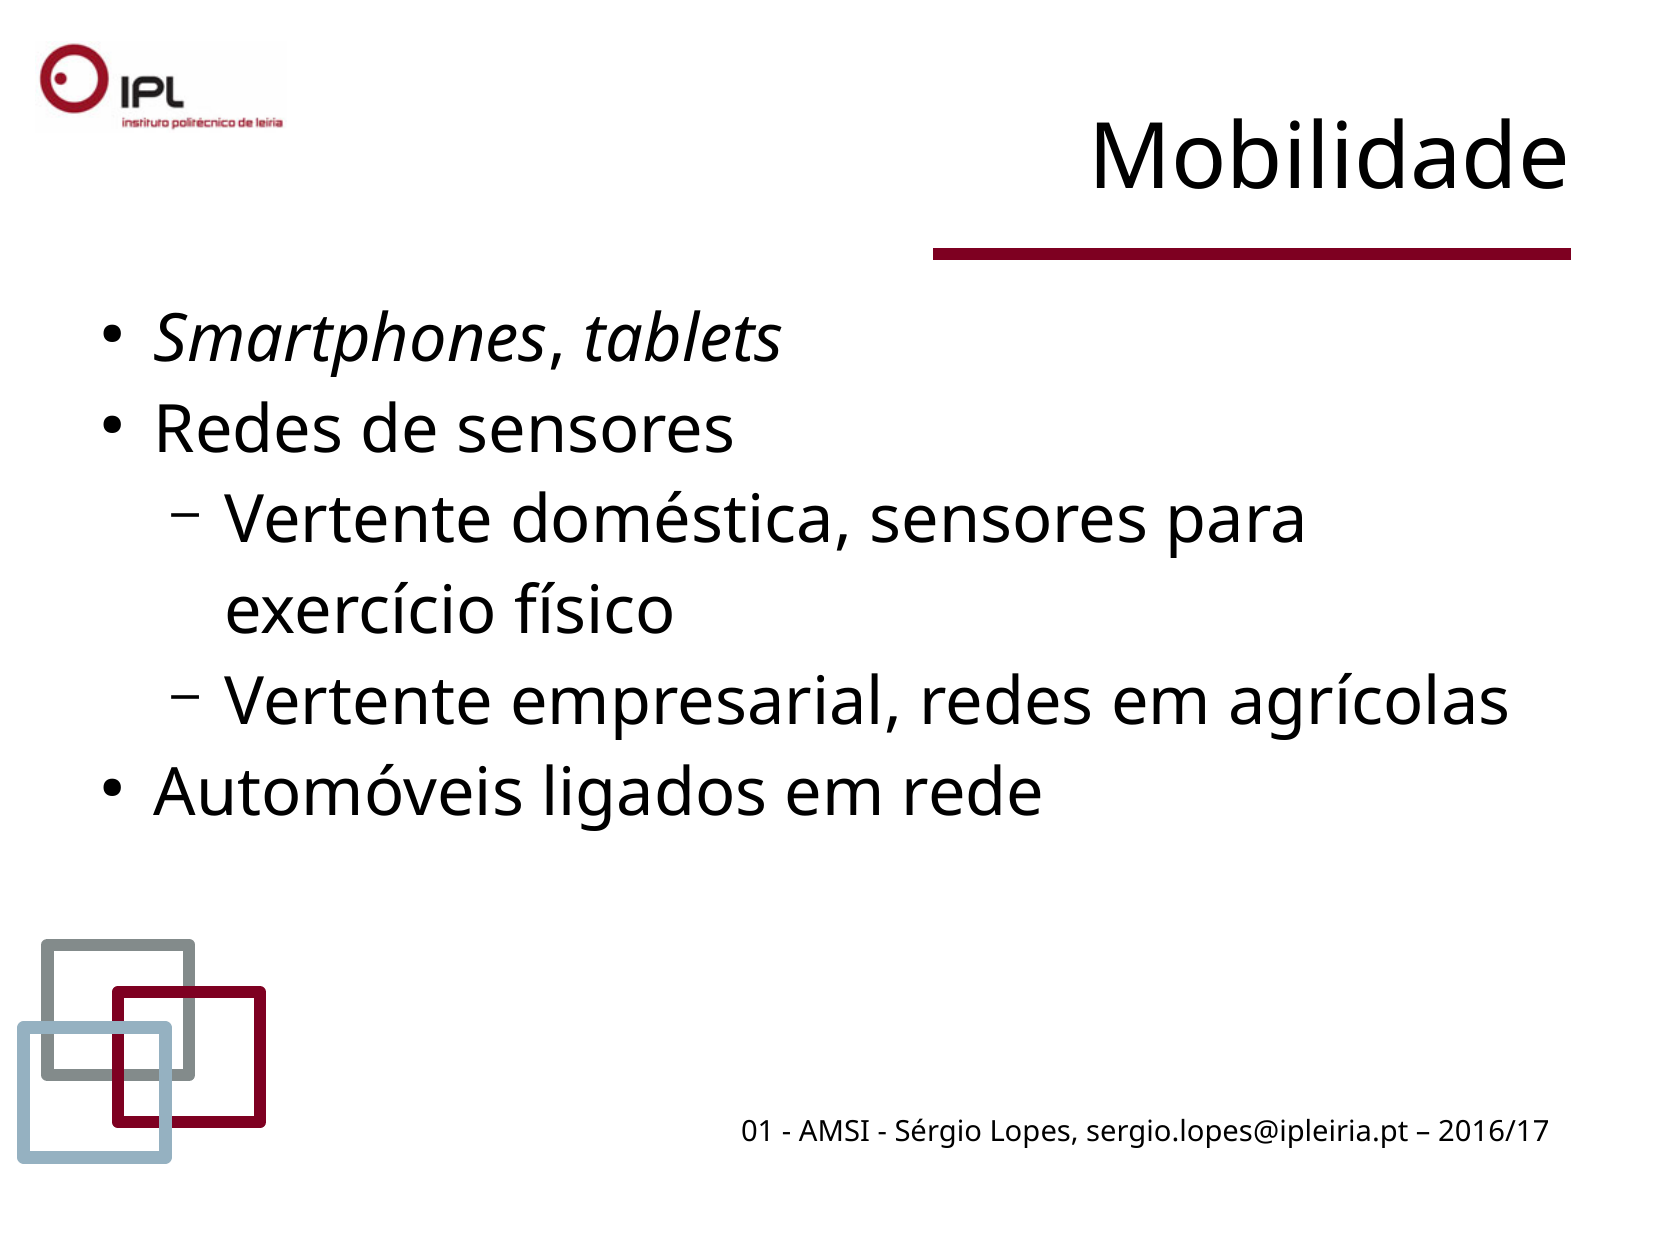

# Mobilidade
Smartphones, tablets
Redes de sensores
Vertente doméstica, sensores para exercício físico
Vertente empresarial, redes em agrícolas
Automóveis ligados em rede
01 - AMSI - Sérgio Lopes, sergio.lopes@ipleiria.pt – 2016/17